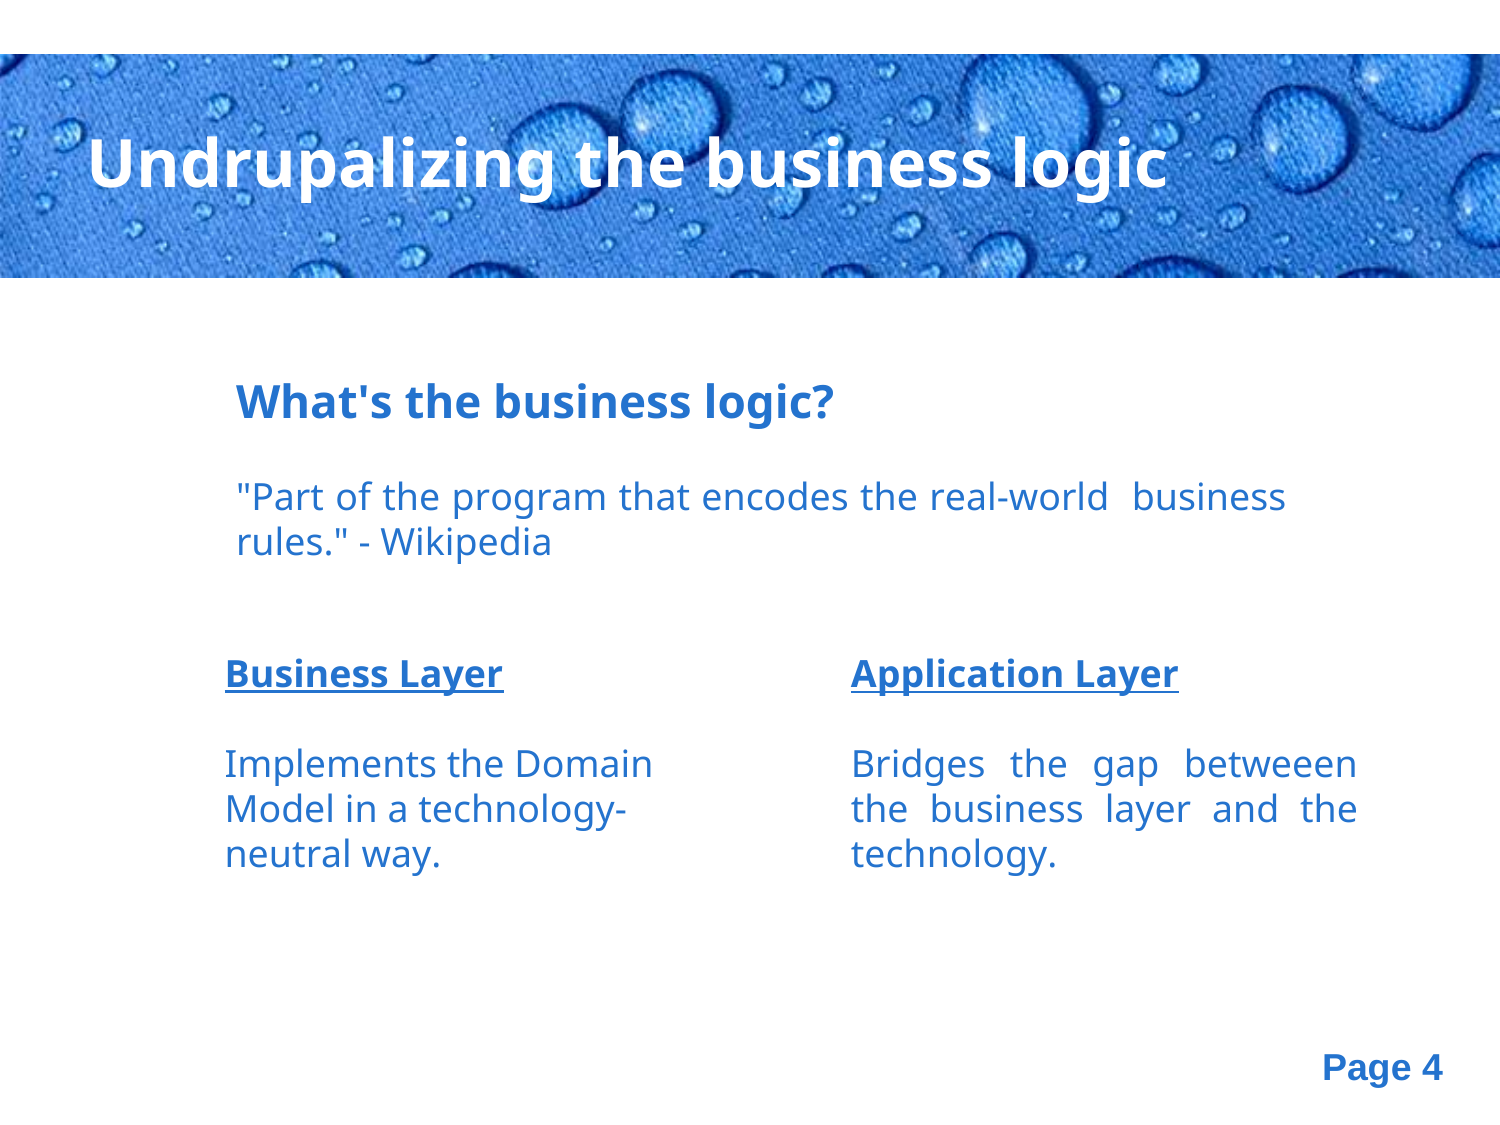

Undrupalizing the business logic
What's the business logic?
"Part of the program that encodes the real-world business rules." - Wikipedia
Business Layer
Implements the Domain Model in a technology-neutral way.
Application Layer
Bridges the gap betweeen the business layer and the technology.